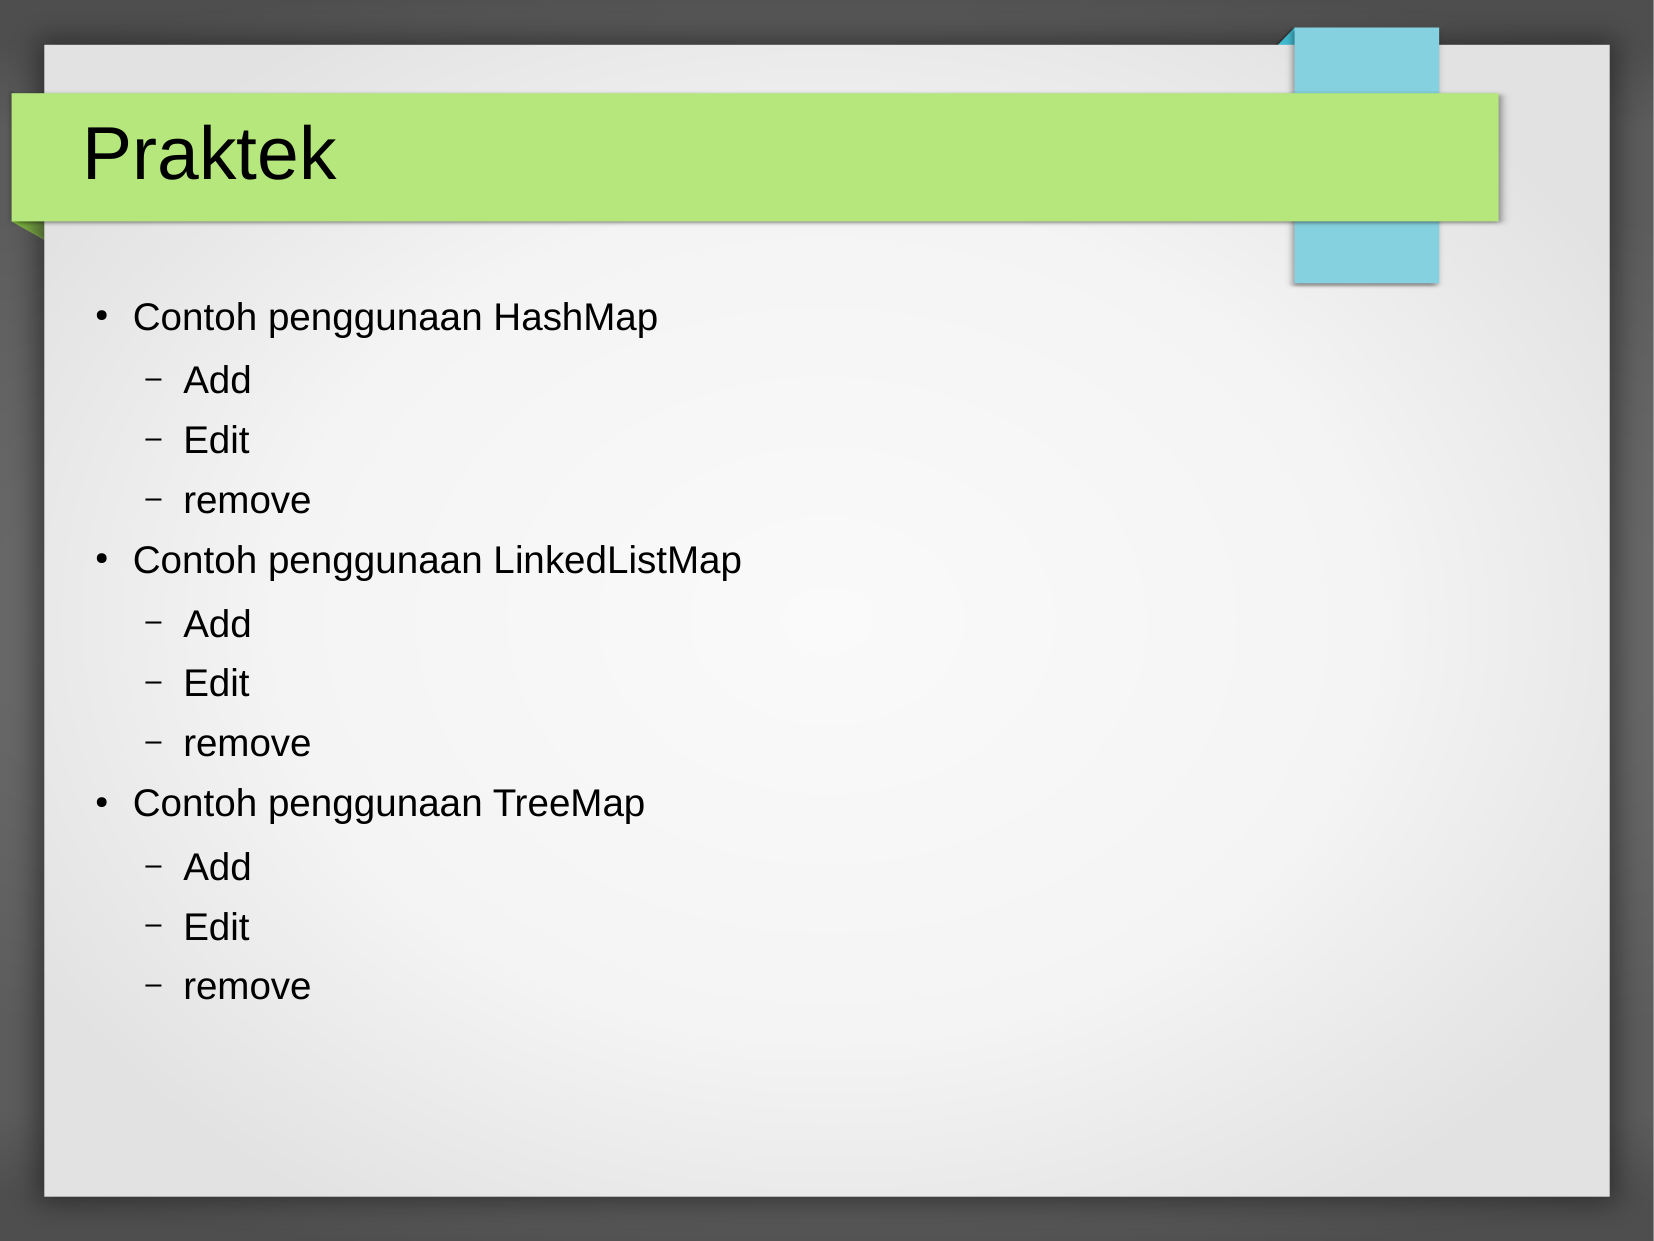

# Praktek
Contoh penggunaan HashMap
Add
Edit
remove
Contoh penggunaan LinkedListMap
Add
Edit
remove
Contoh penggunaan TreeMap
Add
Edit
remove